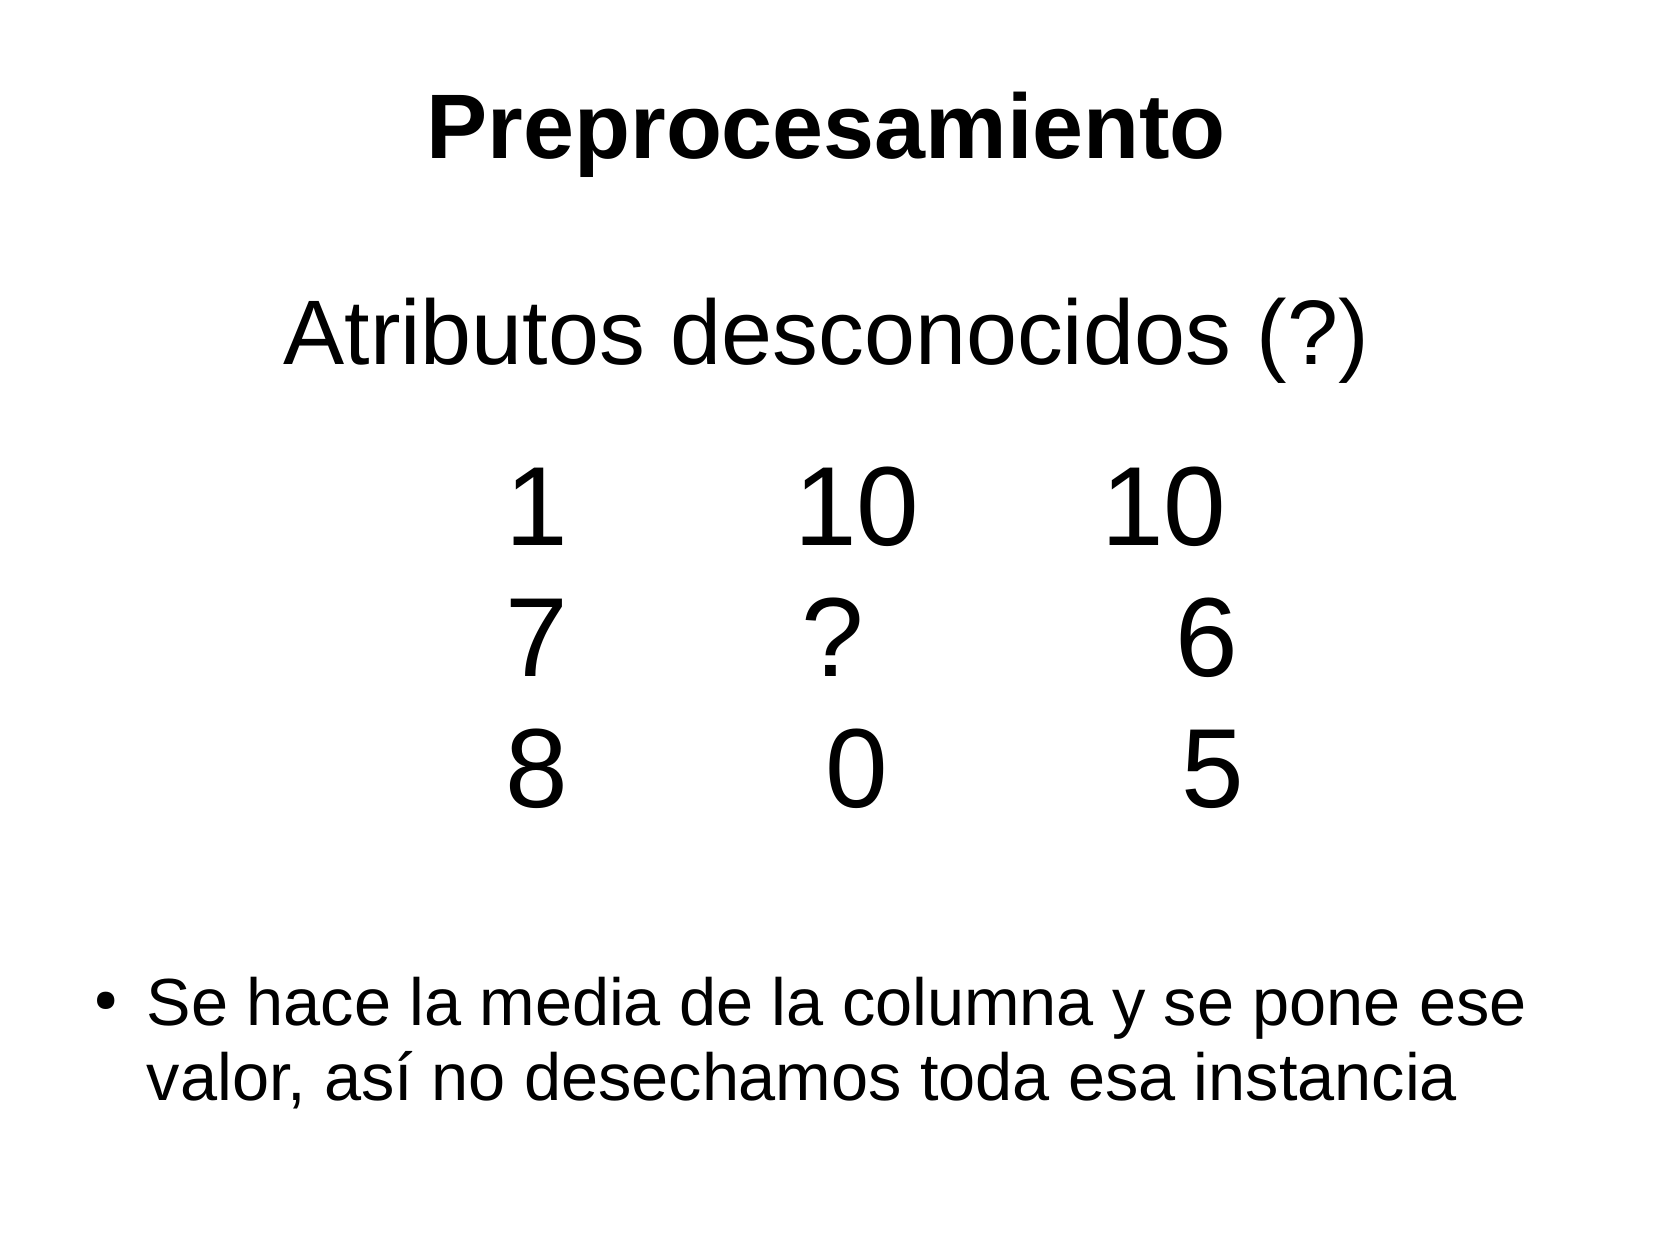

# Preprocesamiento Atributos desconocidos (?)
1	 10	 	10
7 	? 6
8	 0		 5
Se hace la media de la columna y se pone ese valor, así no desechamos toda esa instancia